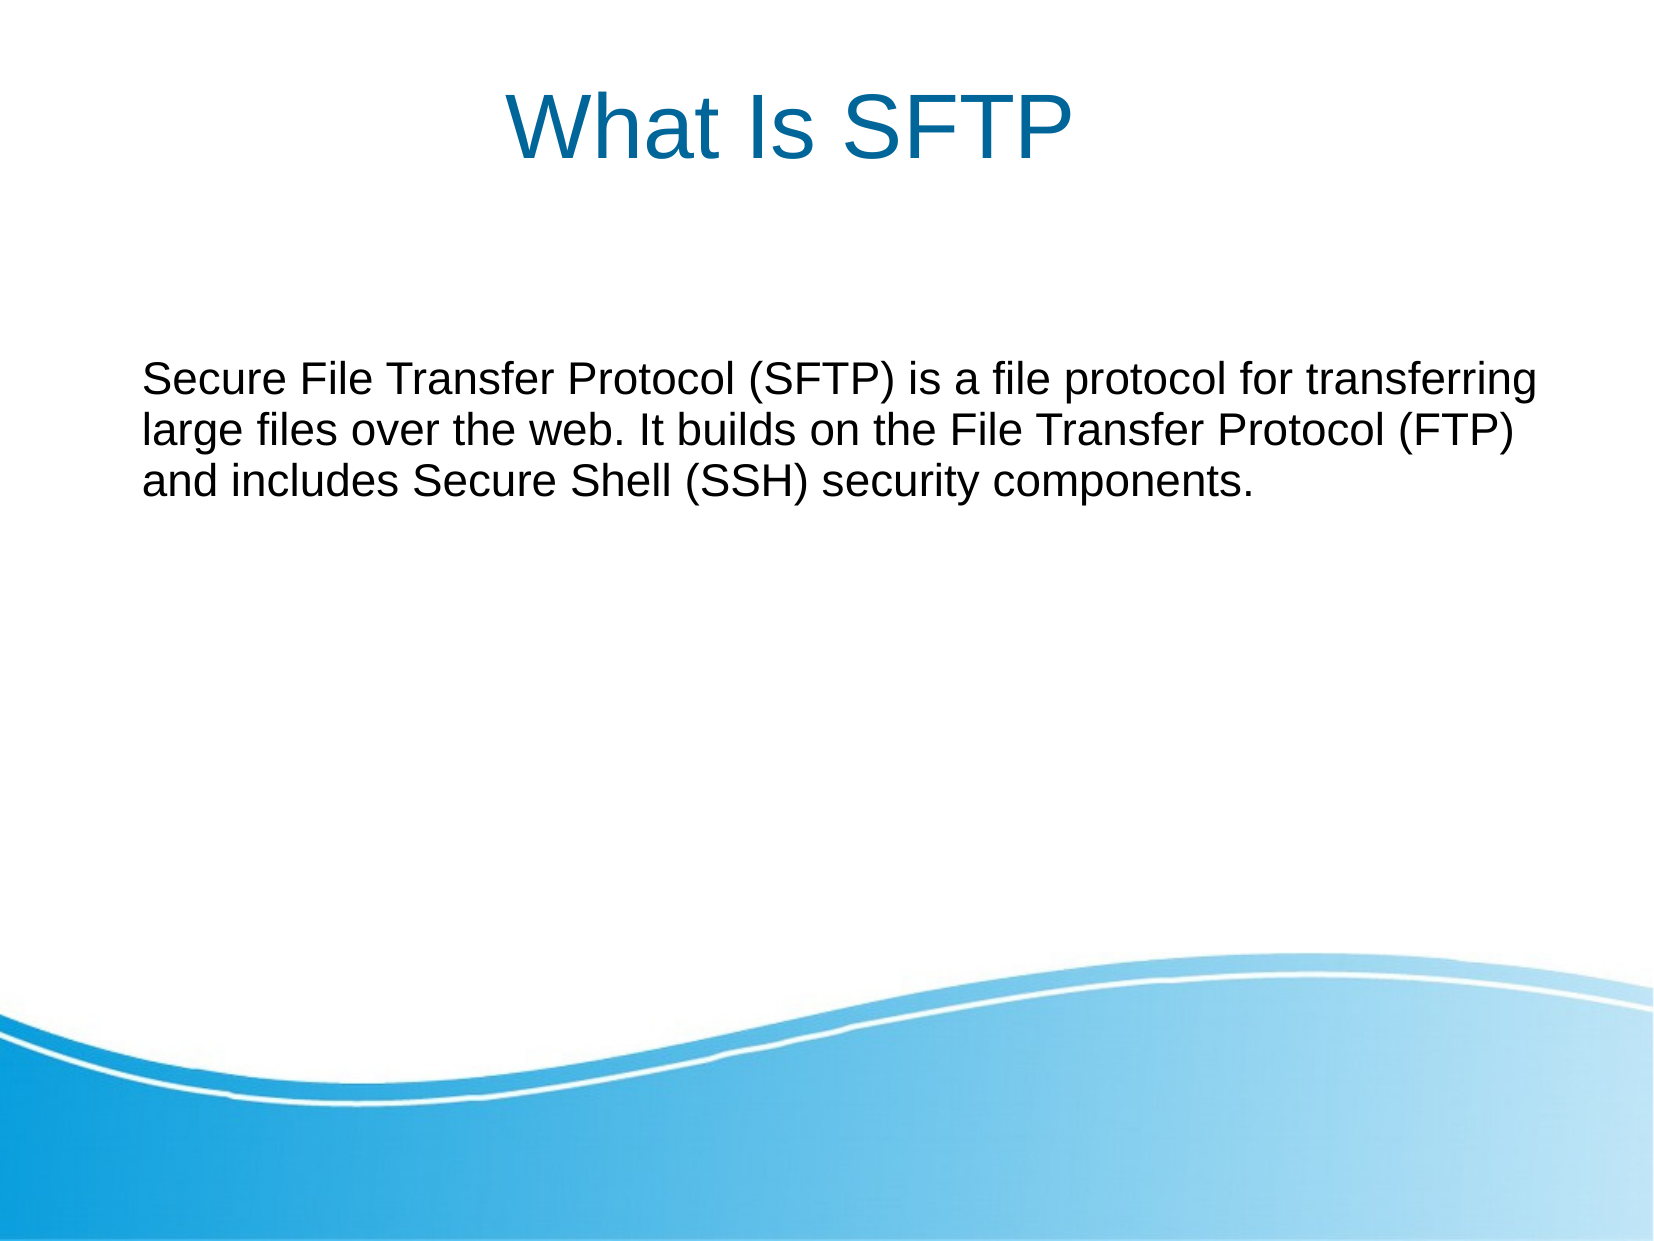

# What Is SFTP
Secure File Transfer Protocol (SFTP) is a file protocol for transferring large files over the web. It builds on the File Transfer Protocol (FTP) and includes Secure Shell (SSH) security components.